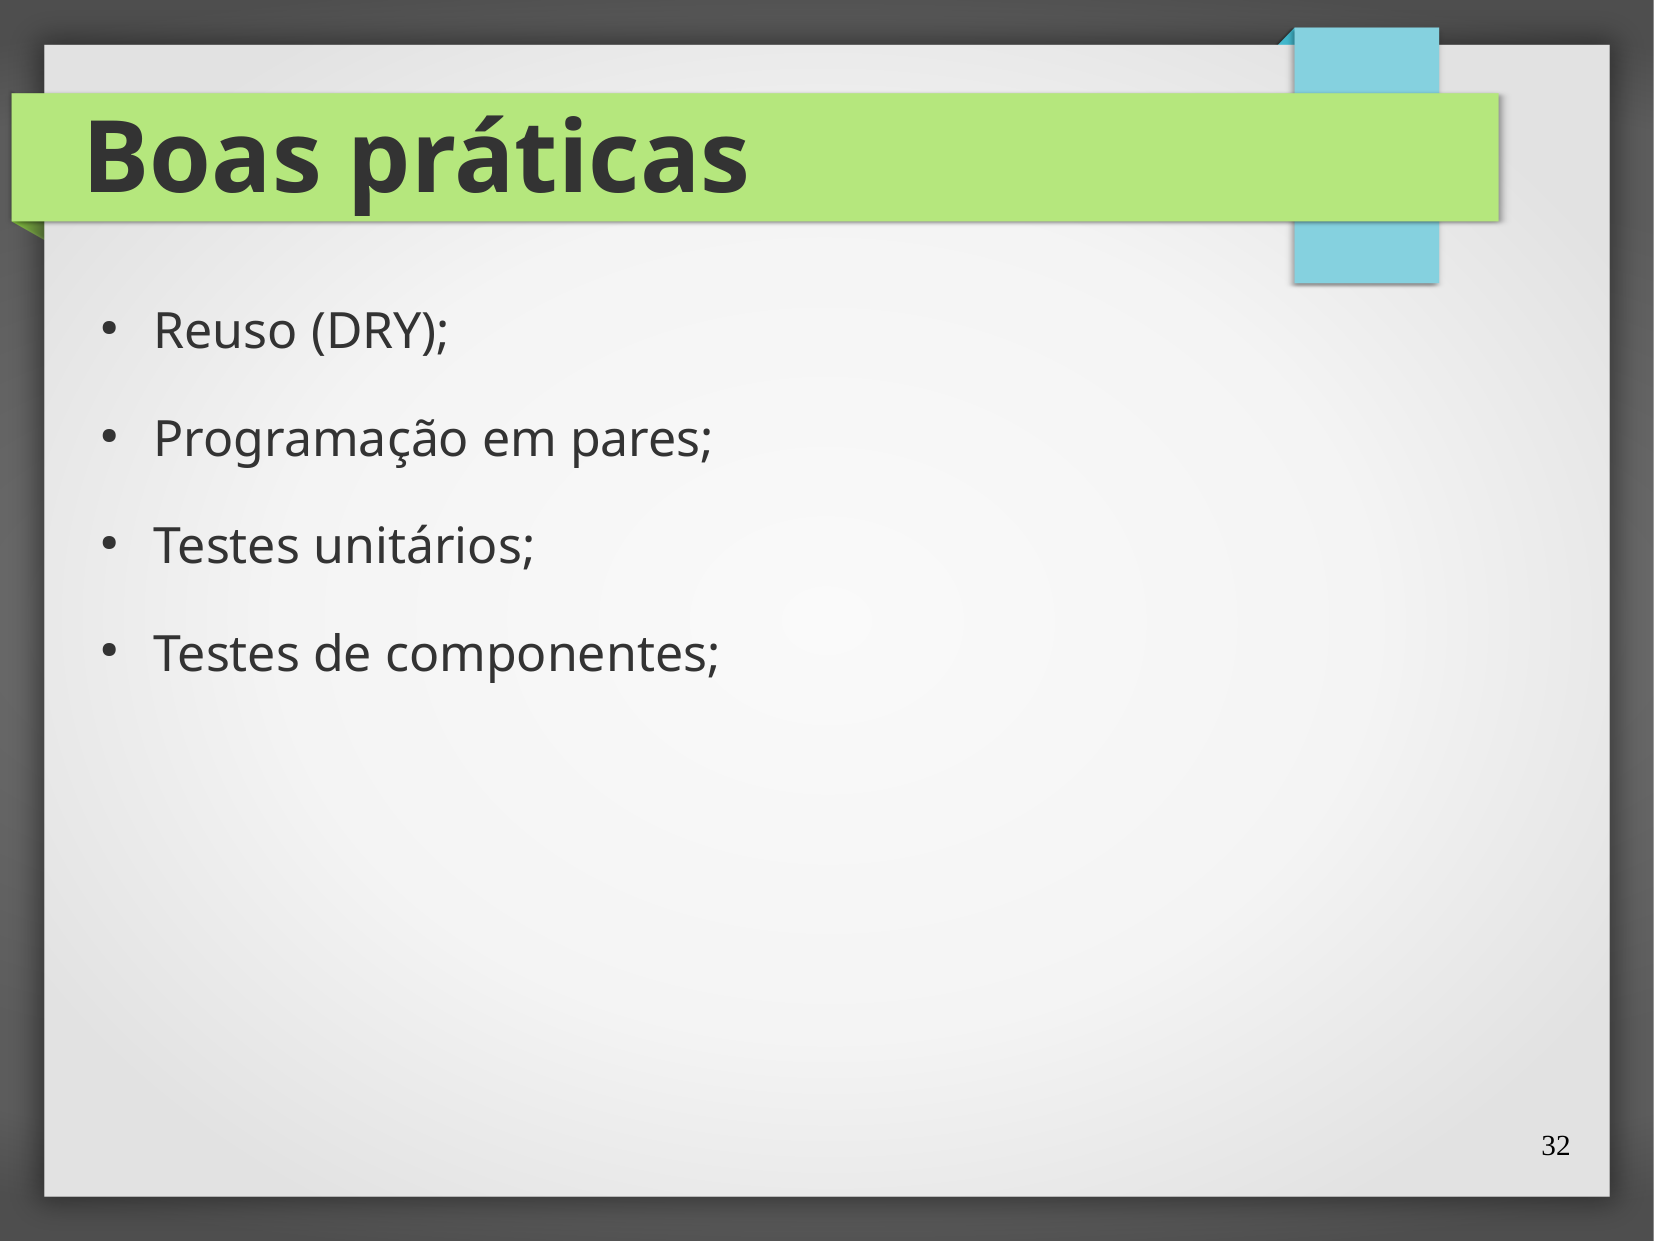

# Boas práticas
Reuso (DRY);
Programação em pares;
Testes unitários;
Testes de componentes;
32